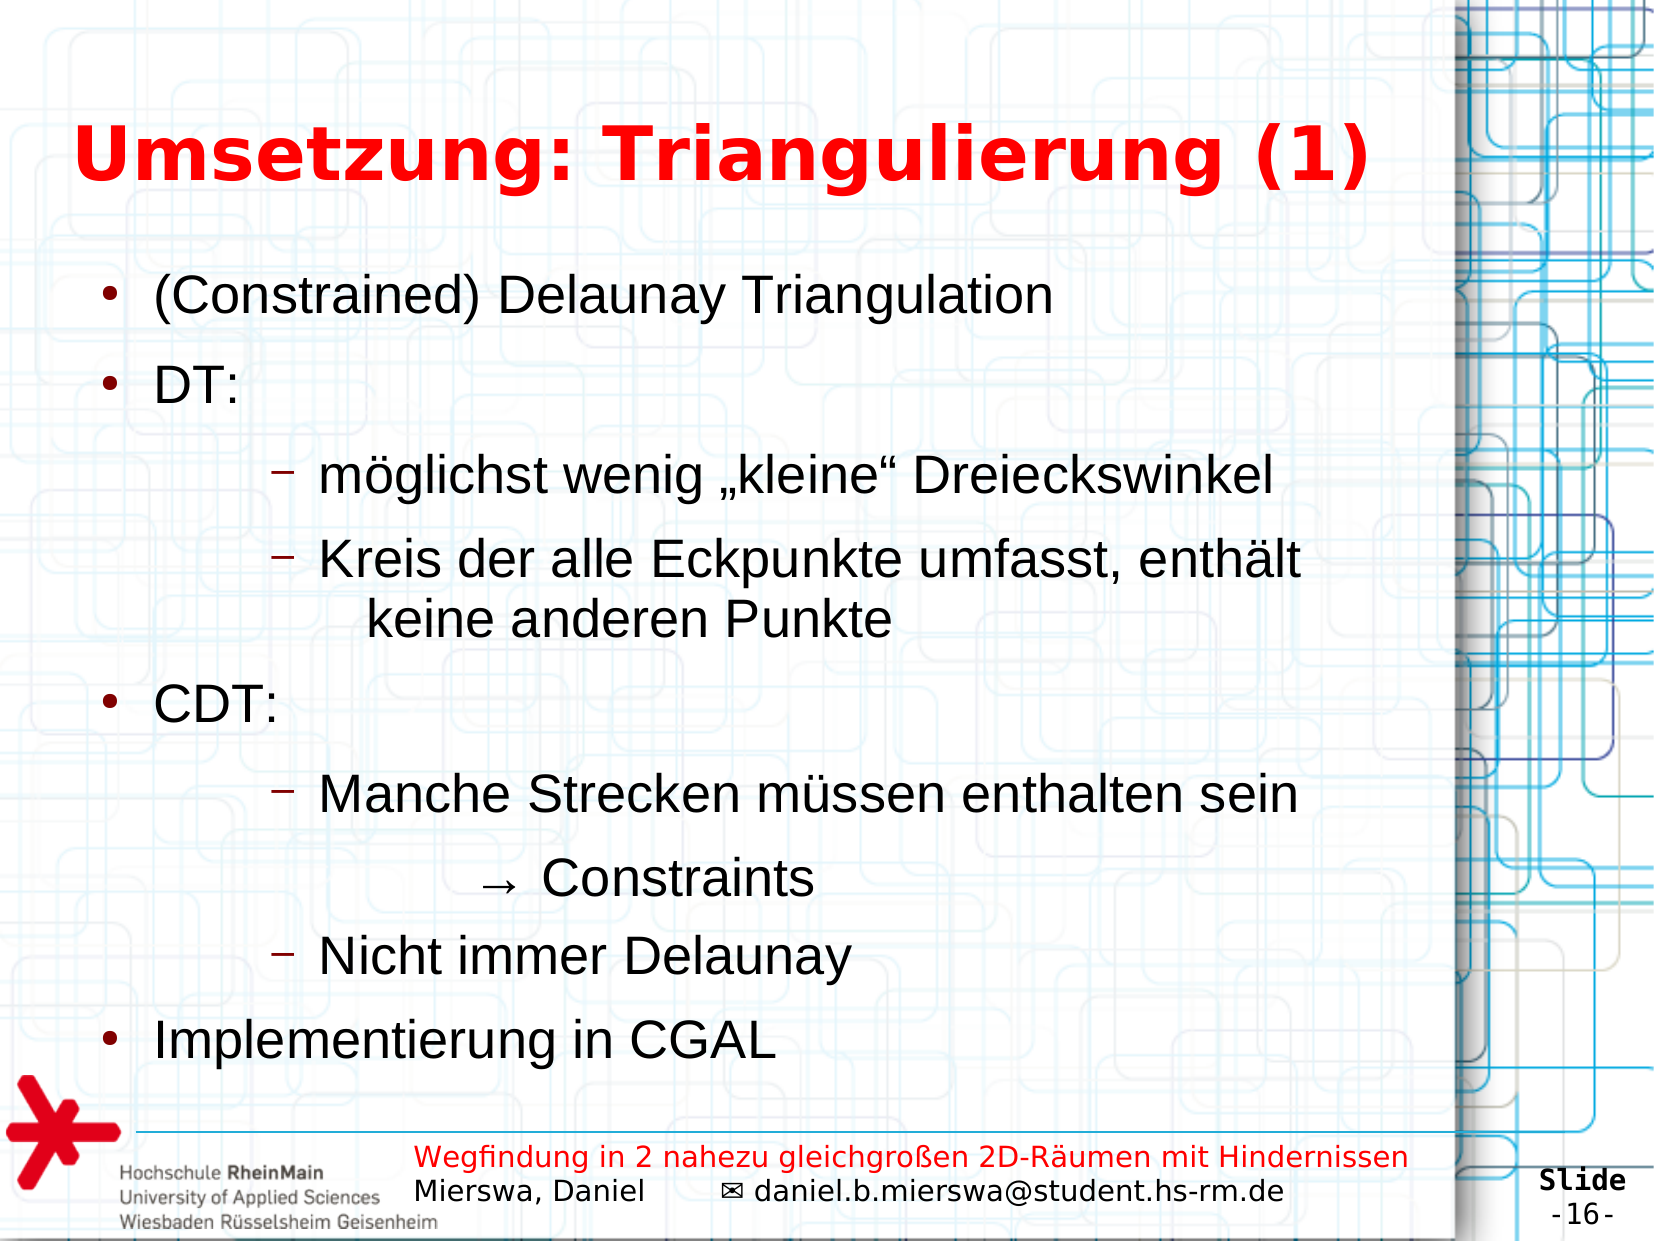

# Umsetzung: Triangulierung (1)
(Constrained) Delaunay Triangulation
DT:
möglichst wenig „kleine“ Dreieckswinkel
Kreis der alle Eckpunkte umfasst, enthält keine anderen Punkte
CDT:
Manche Strecken müssen enthalten sein
→ Constraints
Nicht immer Delaunay
Implementierung in CGAL
16